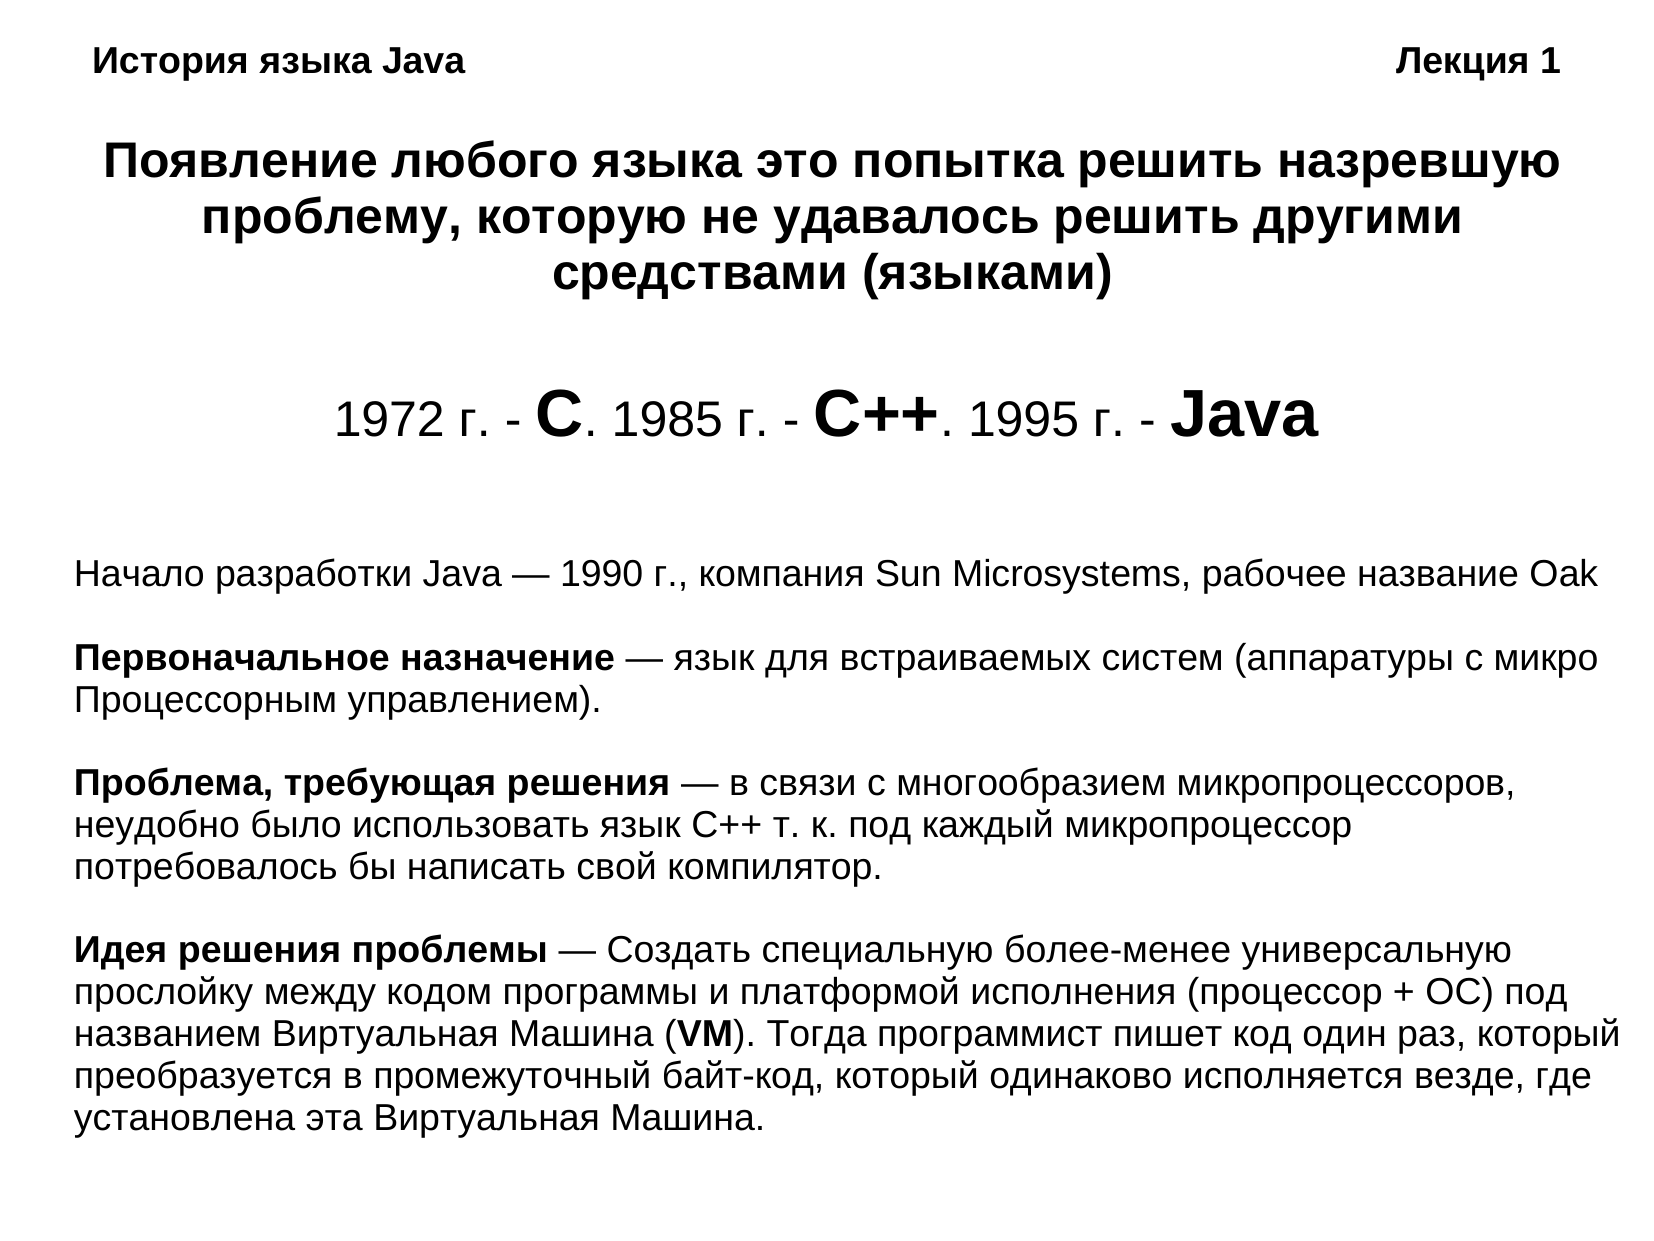

# История языка Java								Лекция 1
Появление любого языка это попытка решить назревшую проблему, которую не удавалось решить другими средствами (языками)
1972 г. - C. 1985 г. - C++. 1995 г. - Java
Начало разработки Java — 1990 г., компания Sun Microsystems, рабочее название Oak
Первоначальное назначение — язык для встраиваемых систем (аппаратуры с микро
Процессорным управлением).
Проблема, требующая решения — в связи с многообразием микропроцессоров, неудобно было использовать язык C++ т. к. под каждый микропроцессор потребовалось бы написать свой компилятор.
Идея решения проблемы — Создать специальную более-менее универсальную прослойку между кодом программы и платформой исполнения (процессор + ОС) под названием Виртуальная Машина (VM). Тогда программист пишет код один раз, который преобразуется в промежуточный байт-код, который одинаково исполняется везде, где установлена эта Виртуальная Машина.